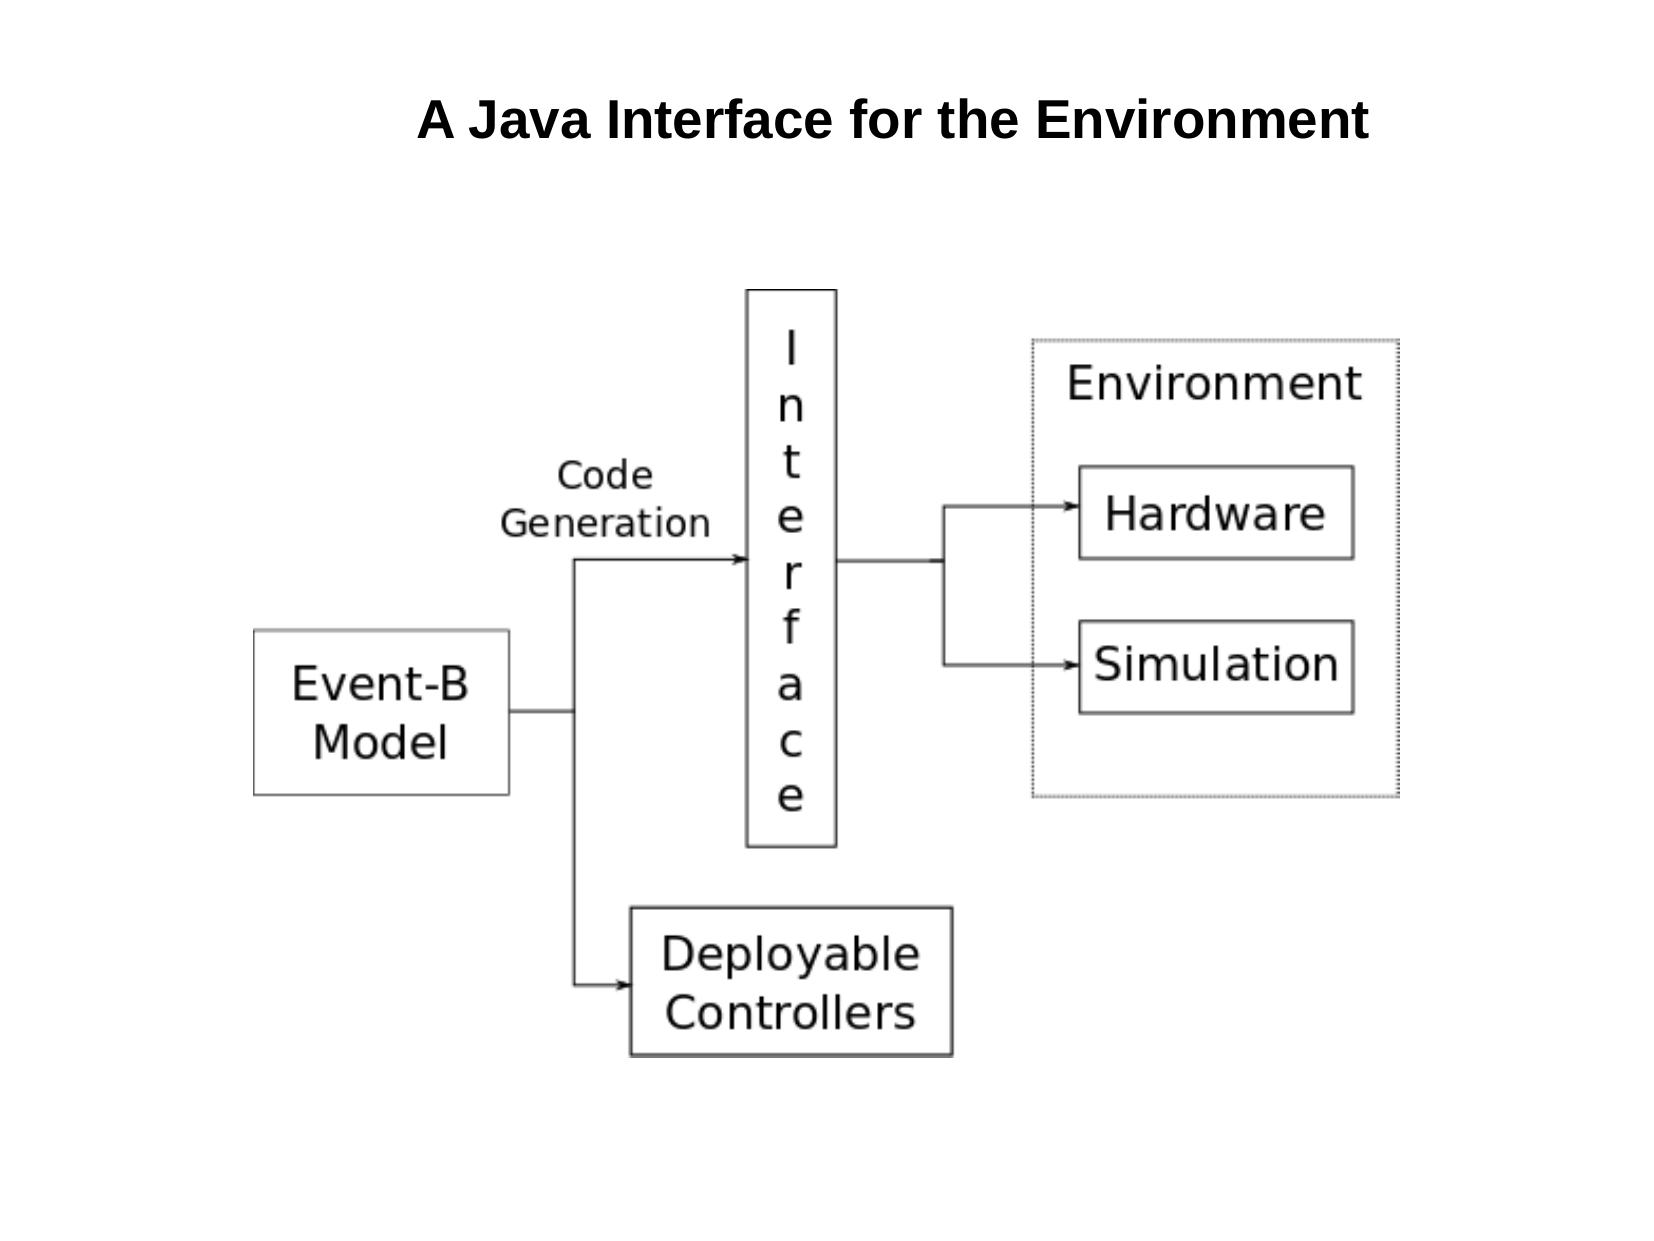

# A Java Interface for the Environment